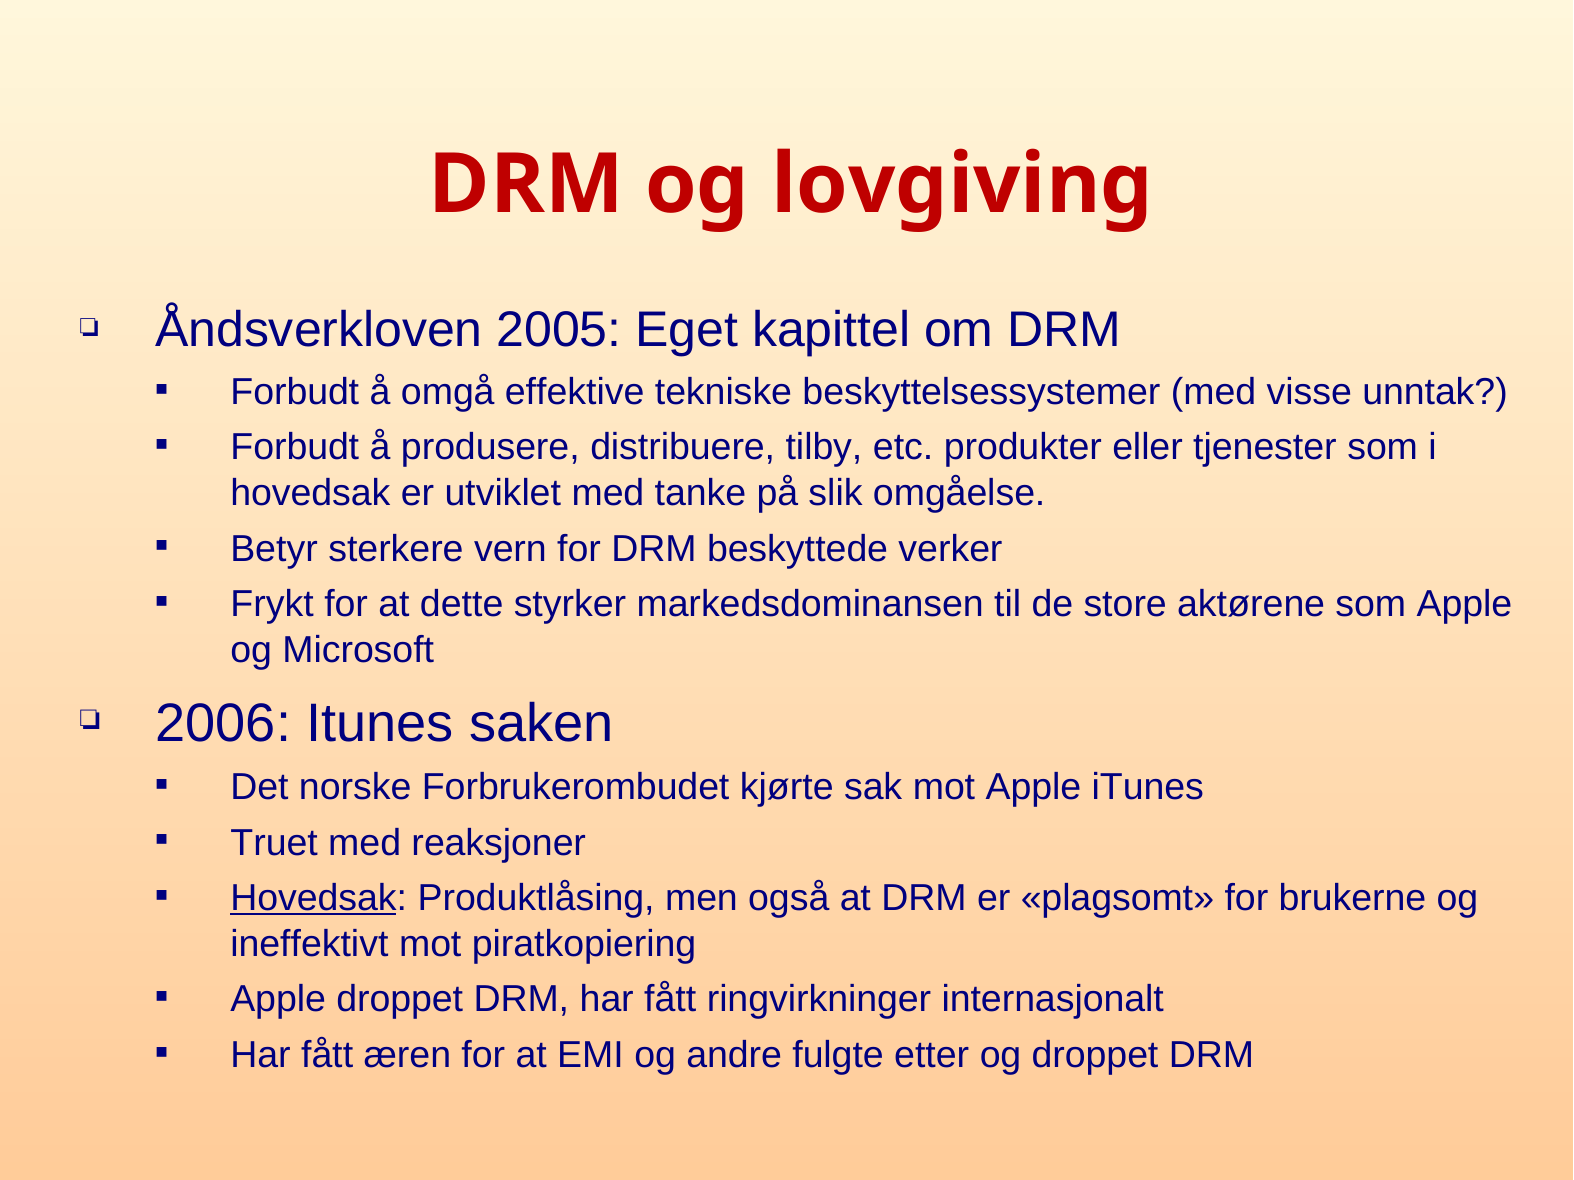

# DRM og lovgiving
Åndsverkloven 2005: Eget kapittel om DRM
Forbudt å omgå effektive tekniske beskyttelsessystemer (med visse unntak?)
Forbudt å produsere, distribuere, tilby, etc. produkter eller tjenester som i hovedsak er utviklet med tanke på slik omgåelse.
Betyr sterkere vern for DRM beskyttede verker
Frykt for at dette styrker markedsdominansen til de store aktørene som Apple og Microsoft
2006: Itunes saken
Det norske Forbrukerombudet kjørte sak mot Apple iTunes
Truet med reaksjoner
Hovedsak: Produktlåsing, men også at DRM er «plagsomt» for brukerne og ineffektivt mot piratkopiering
Apple droppet DRM, har fått ringvirkninger internasjonalt
Har fått æren for at EMI og andre fulgte etter og droppet DRM